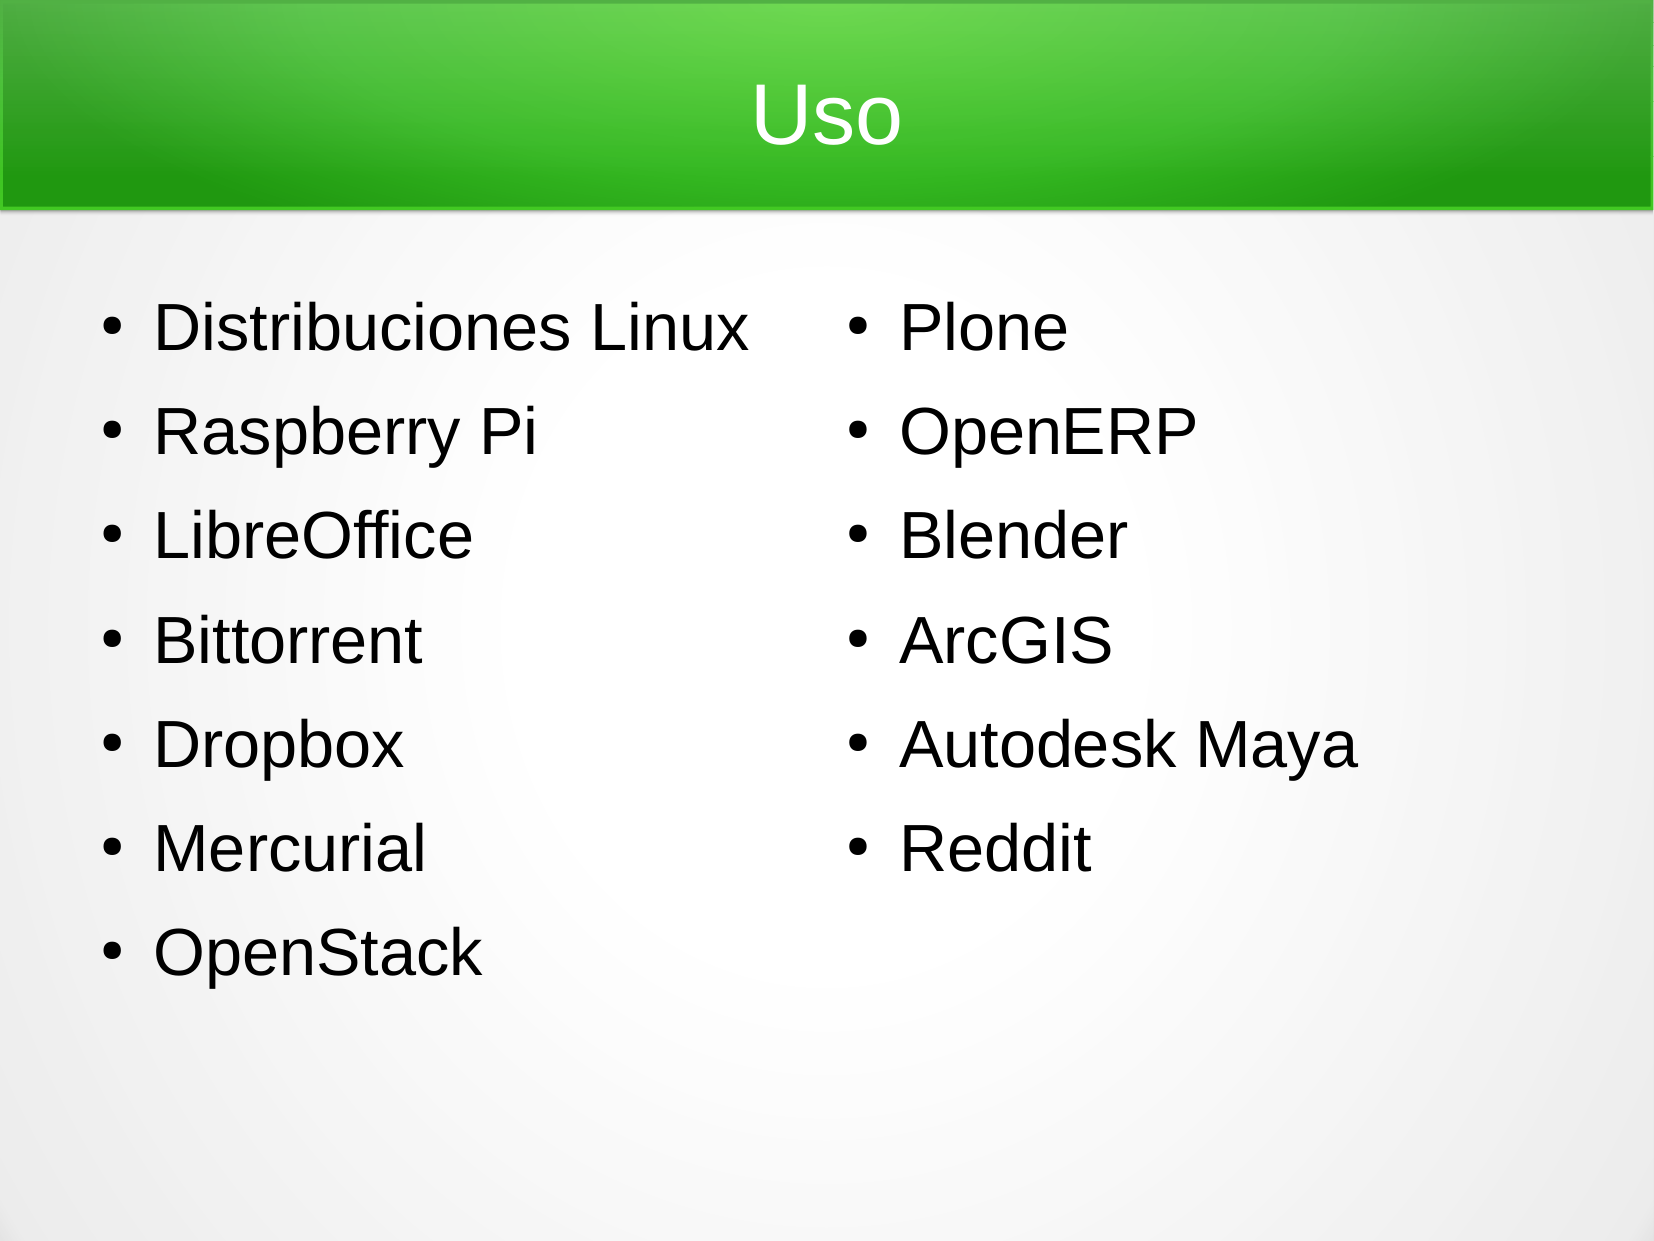

# Uso
Distribuciones Linux
Raspberry Pi
LibreOffice
Bittorrent
Dropbox
Mercurial
OpenStack
Plone
OpenERP
Blender
ArcGIS
Autodesk Maya
Reddit